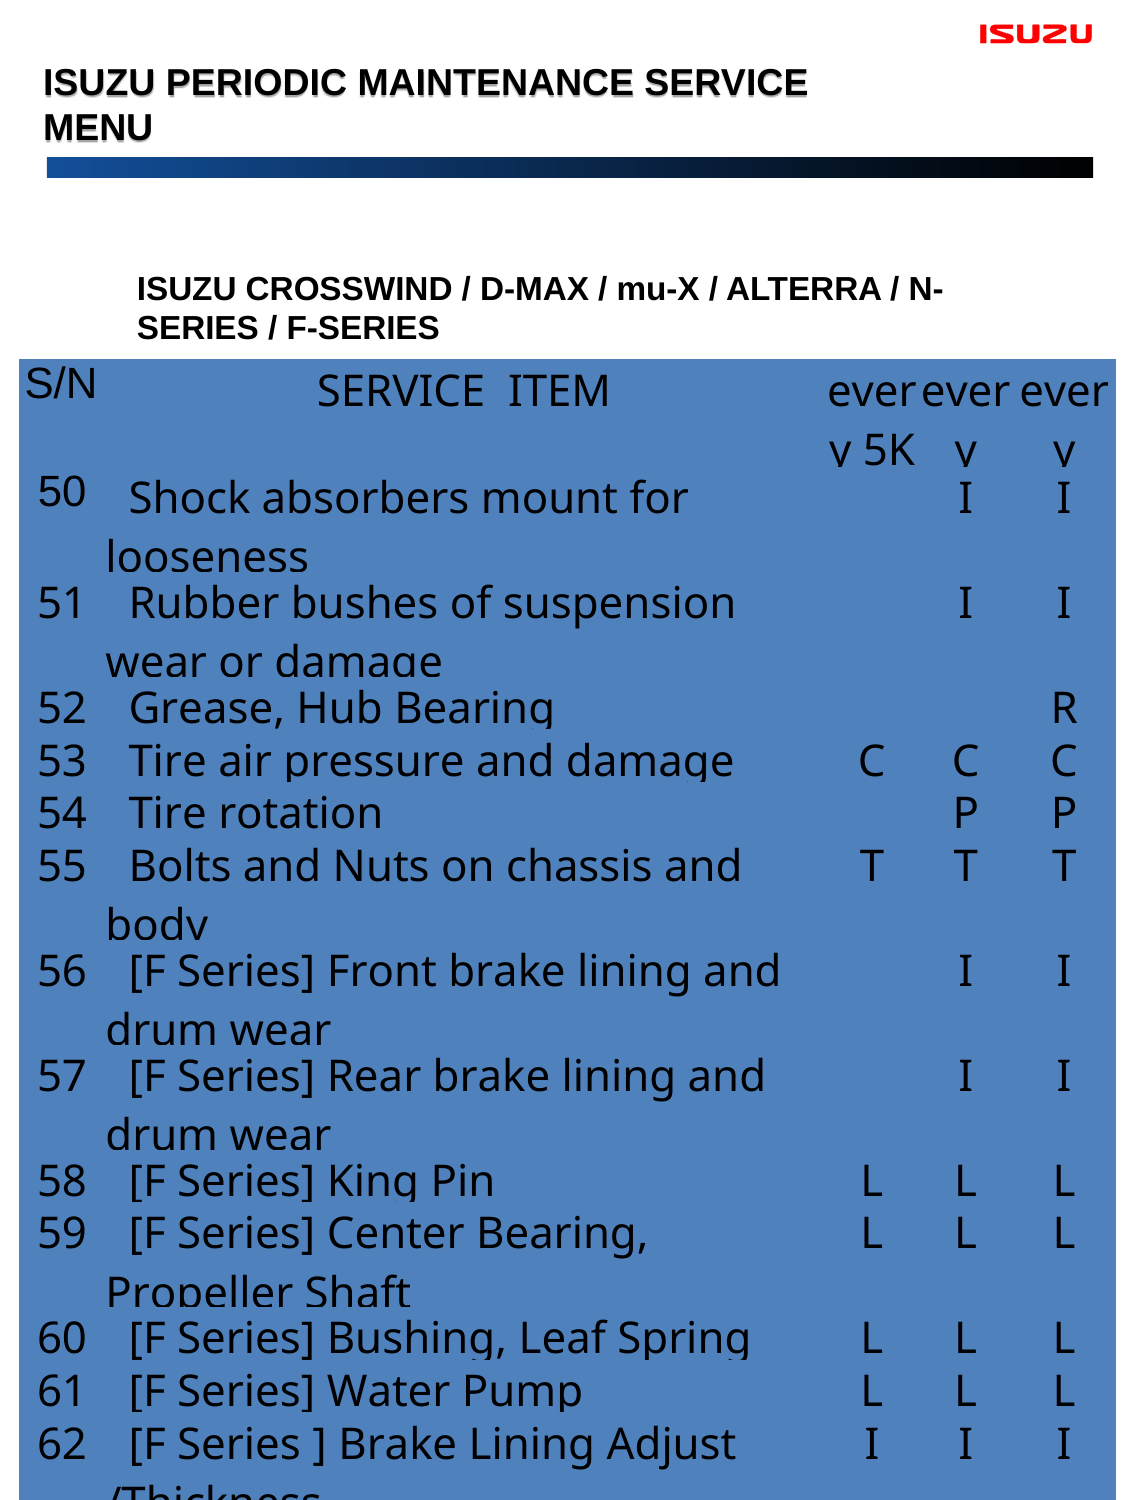

ISUZU PERIODIC MAINTENANCE SERVICE MENU
ISUZU CROSSWIND / D-MAX / mu-X / ALTERRA / N-SERIES / F-SERIES
| S/N | SERVICE ITEM | every 5K | every 10K | every 20K |
| --- | --- | --- | --- | --- |
| 50 | Shock absorbers mount for looseness | | I | I |
| --- | --- | --- | --- | --- |
| 51 | Rubber bushes of suspension wear or damage | | I | I |
| 52 | Grease, Hub Bearing | | | R |
| 53 | Tire air pressure and damage | C | C | C |
| 54 | Tire rotation | | P | P |
| 55 | Bolts and Nuts on chassis and body | T | T | T |
| 56 | [F Series] Front brake lining and drum wear | | I | I |
| 57 | [F Series] Rear brake lining and drum wear | | I | I |
| 58 | [F Series] King Pin | L | L | L |
| 59 | [F Series] Center Bearing, Propeller Shaft | L | L | L |
| 60 | [F Series] Bushing, Leaf Spring | L | L | L |
| 61 | [F Series] Water Pump | L | L | L |
| 62 | [F Series ] Brake Lining Adjust /Thickness | I | I | I |